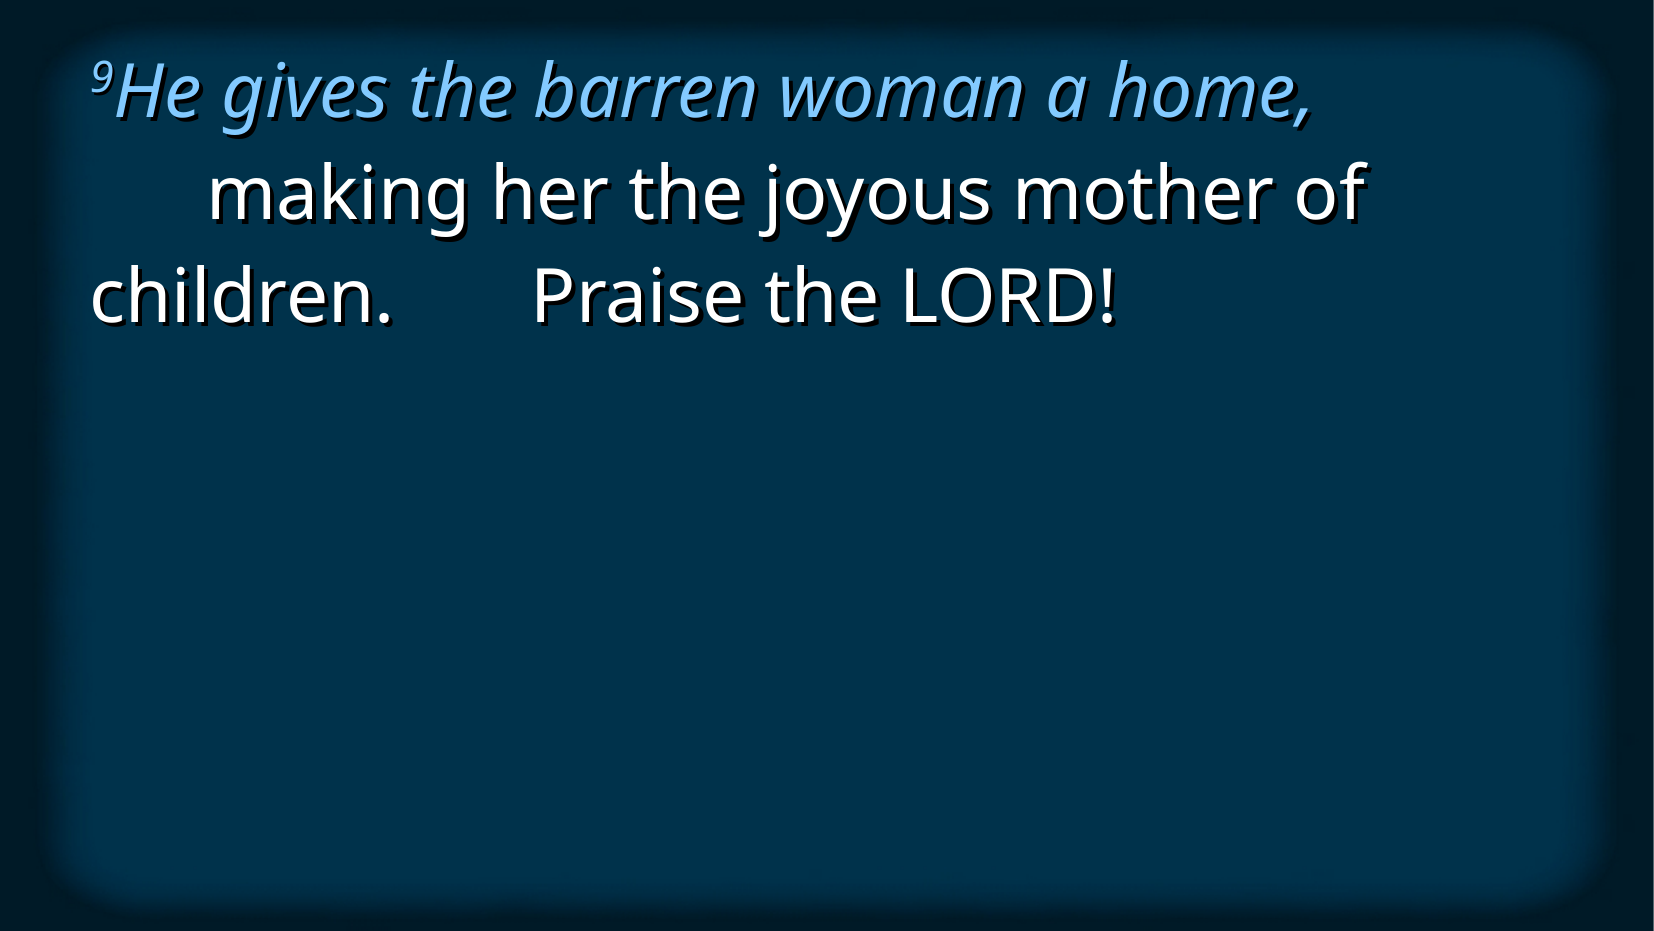

9He gives the barren woman a home,
 making her the joyous mother of children. Praise the LORD!